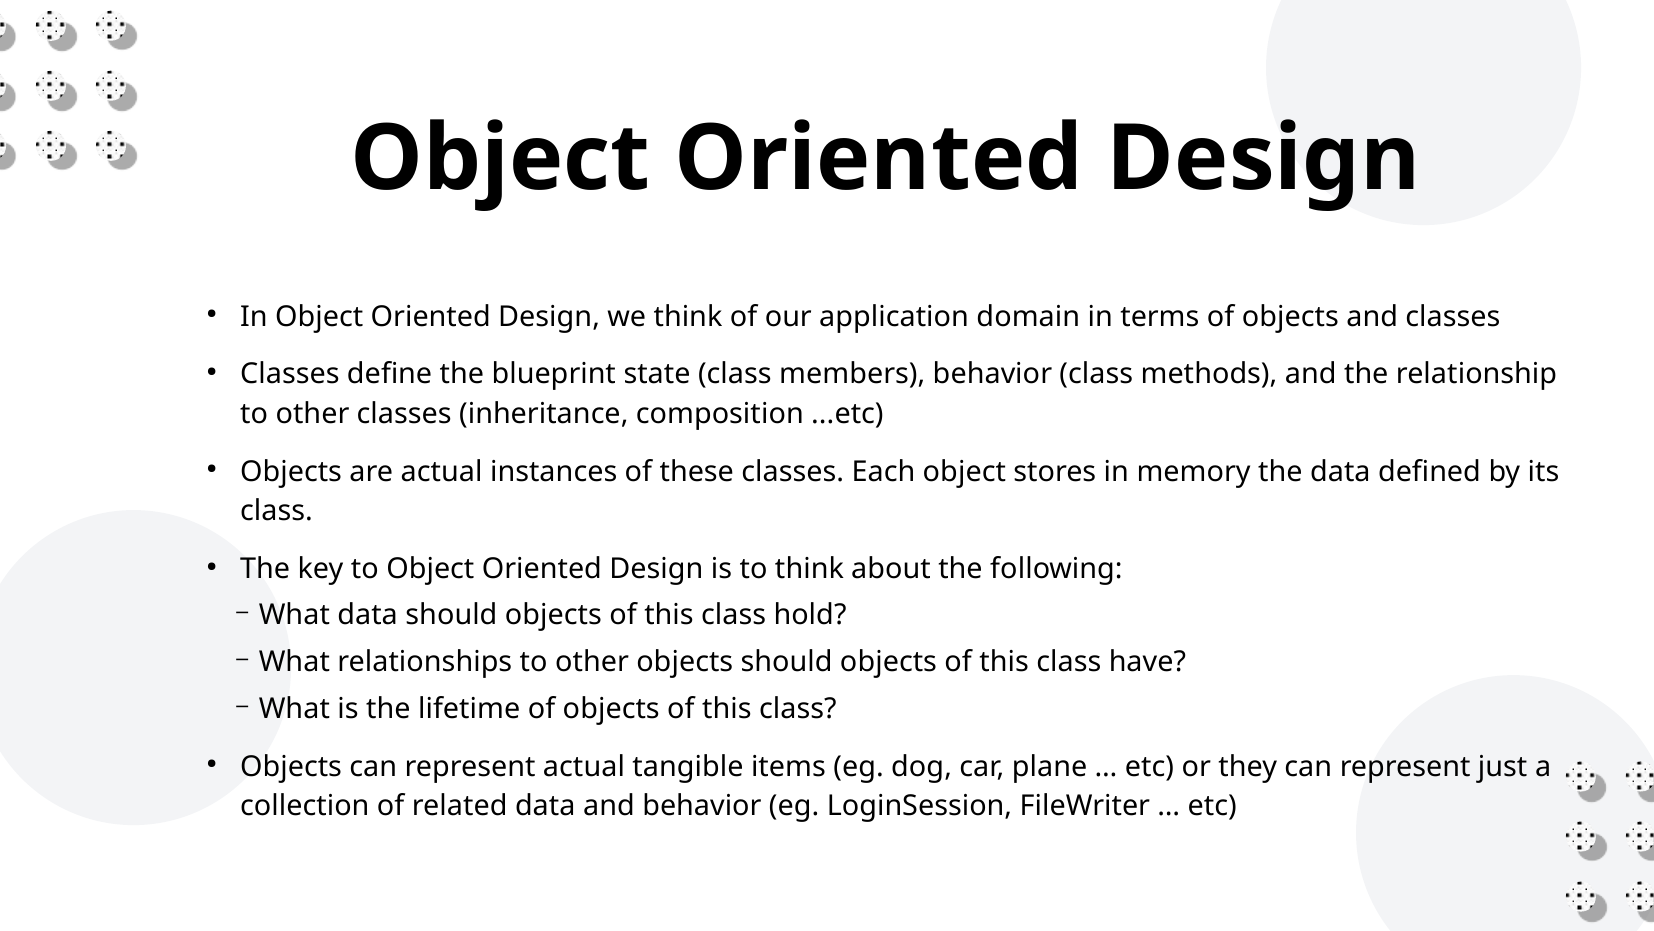

# Object Oriented Design
In Object Oriented Design, we think of our application domain in terms of objects and classes
Classes define the blueprint state (class members), behavior (class methods), and the relationship to other classes (inheritance, composition ...etc)
Objects are actual instances of these classes. Each object stores in memory the data defined by its class.
The key to Object Oriented Design is to think about the following:
What data should objects of this class hold?
What relationships to other objects should objects of this class have?
What is the lifetime of objects of this class?
Objects can represent actual tangible items (eg. dog, car, plane … etc) or they can represent just a collection of related data and behavior (eg. LoginSession, FileWriter … etc)